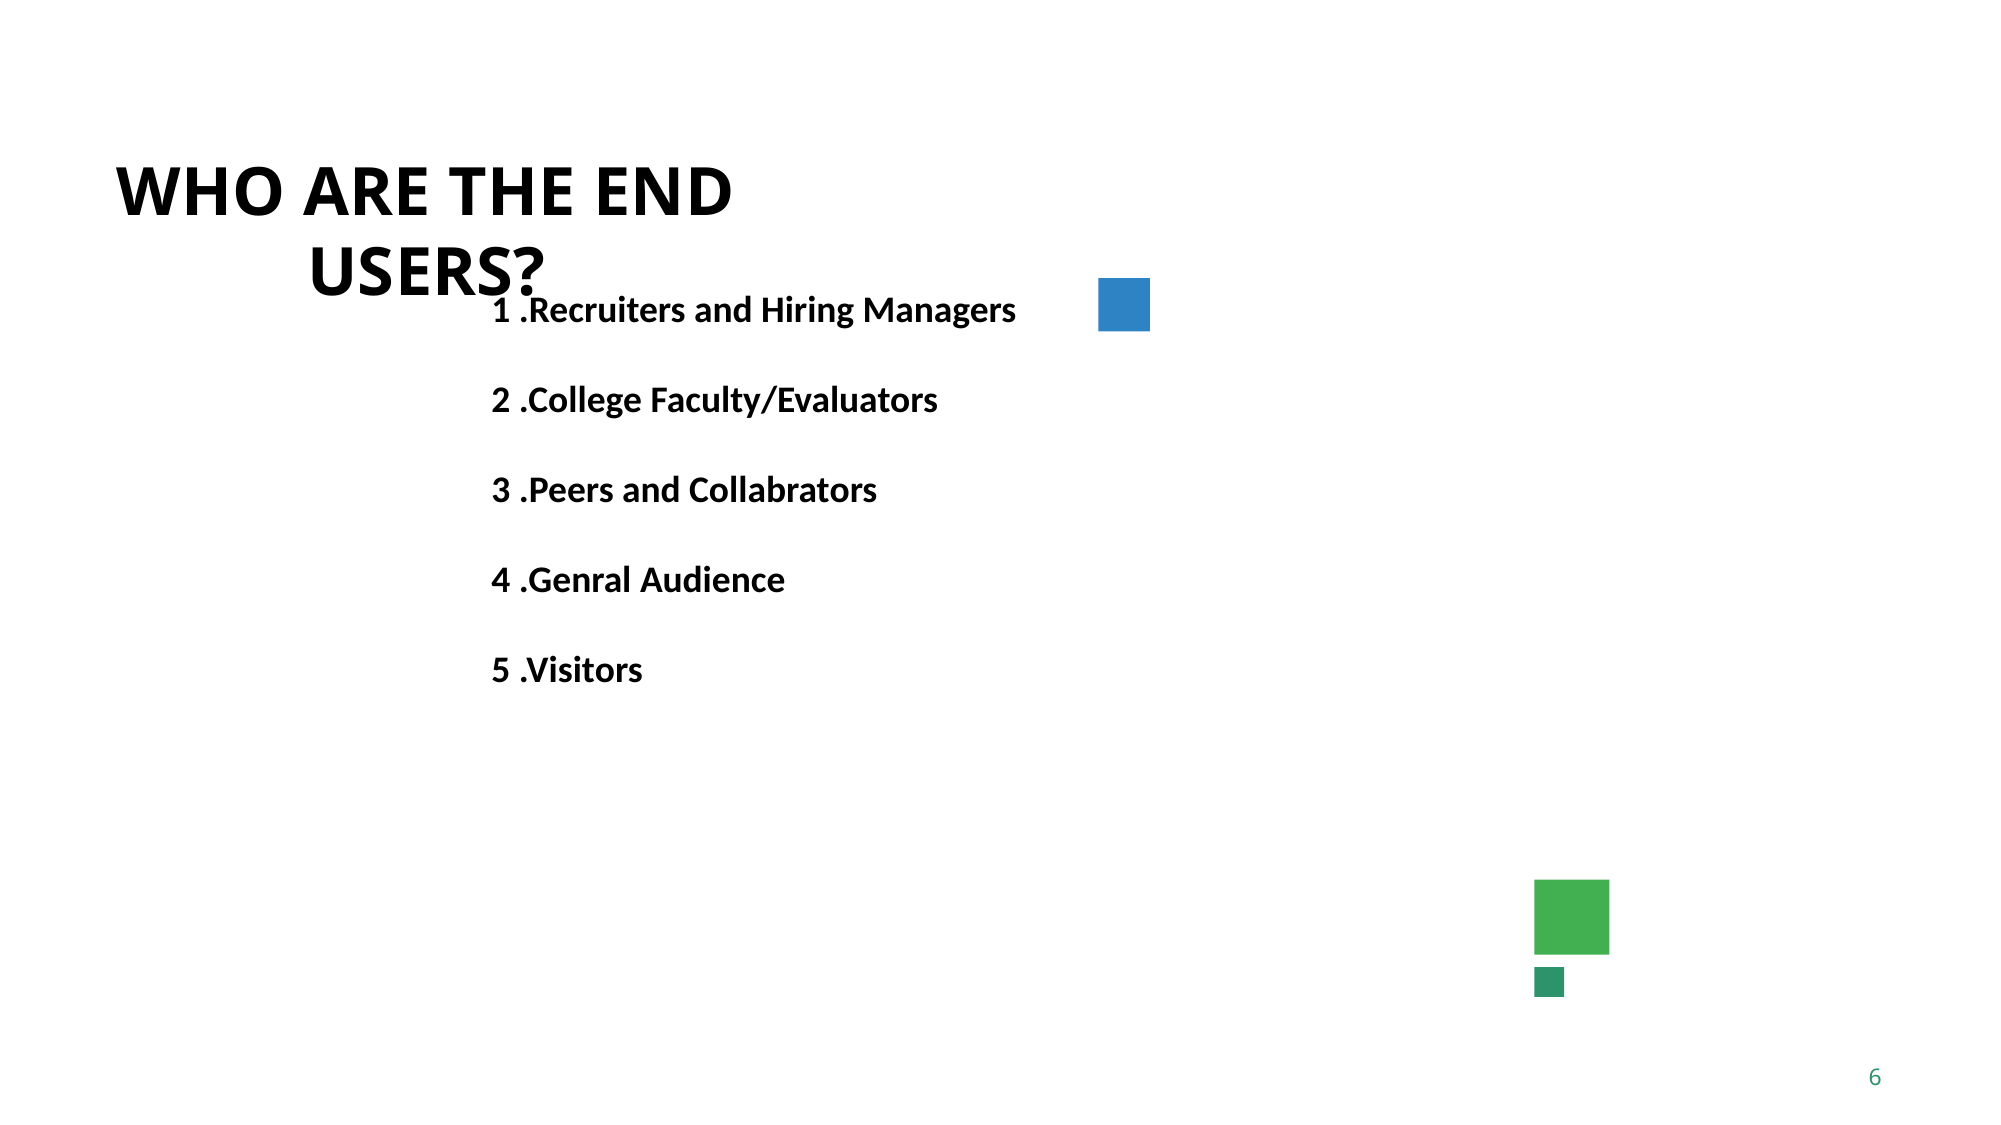

# WHO ARE THE END USERS?
1 .Recruiters and Hiring Managers
2 .College Faculty/Evaluators
3 .Peers and Collabrators
4 .Genral Audience
5 .Visitors